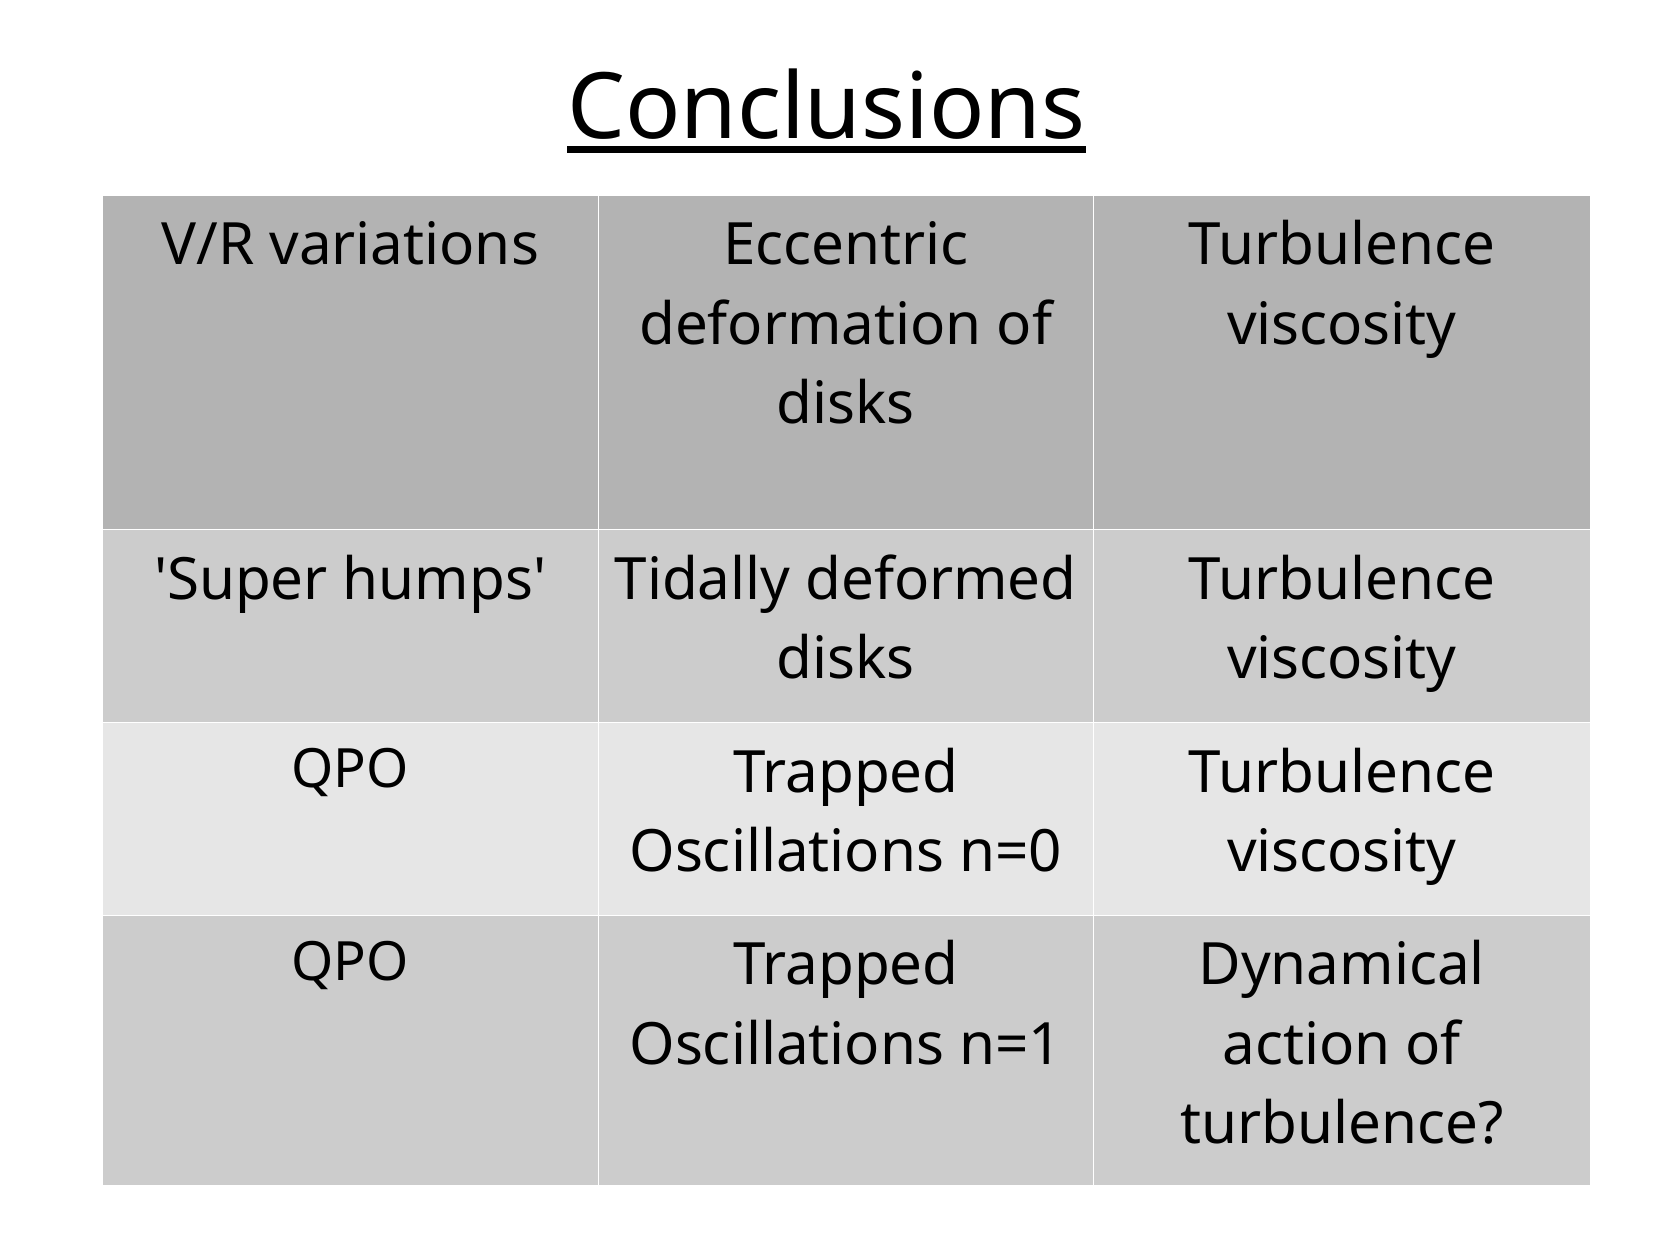

# Conclusions
| V/R variations | Eccentric deformation of disks | Turbulence viscosity |
| --- | --- | --- |
| 'Super humps' | Tidally deformed disks | Turbulence viscosity |
| QPO | Trapped Oscillations n=0 | Turbulence viscosity |
| QPO | Trapped Oscillations n=1 | Dynamical action of turbulence? |